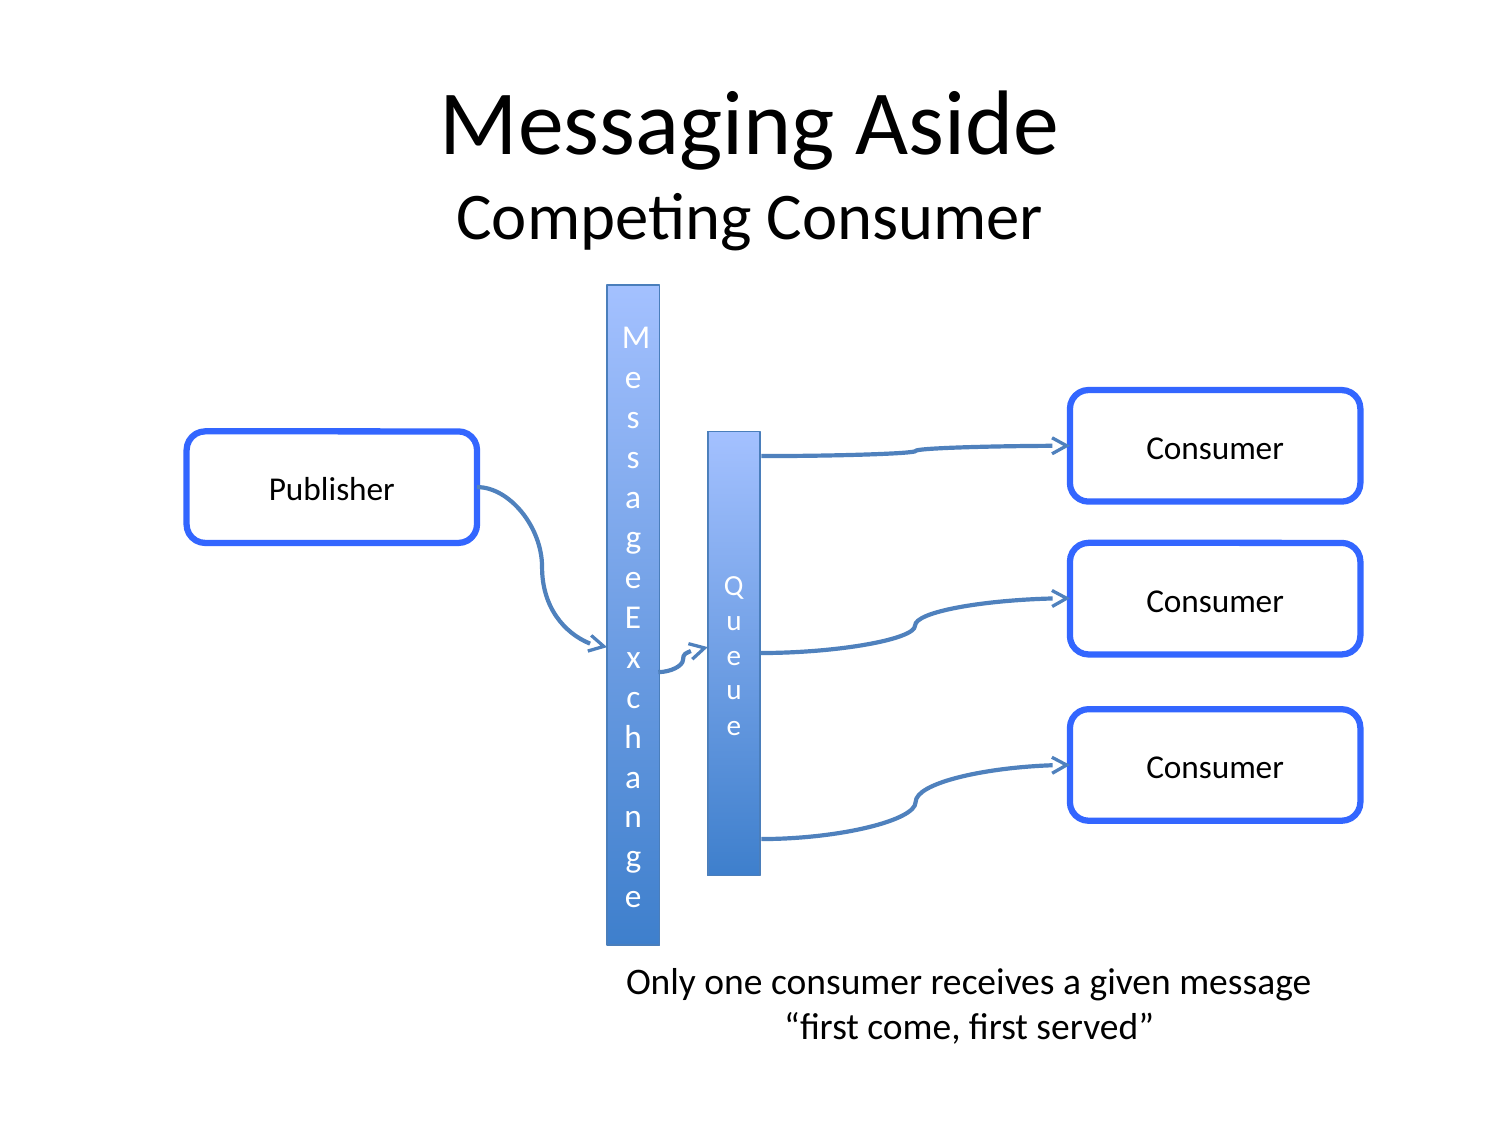

# Messaging Aside Competing Consumer
Message Exchange
Consumer
Publisher
Queue
Consumer
Consumer
Only one consumer receives a given message
“first come, first served”